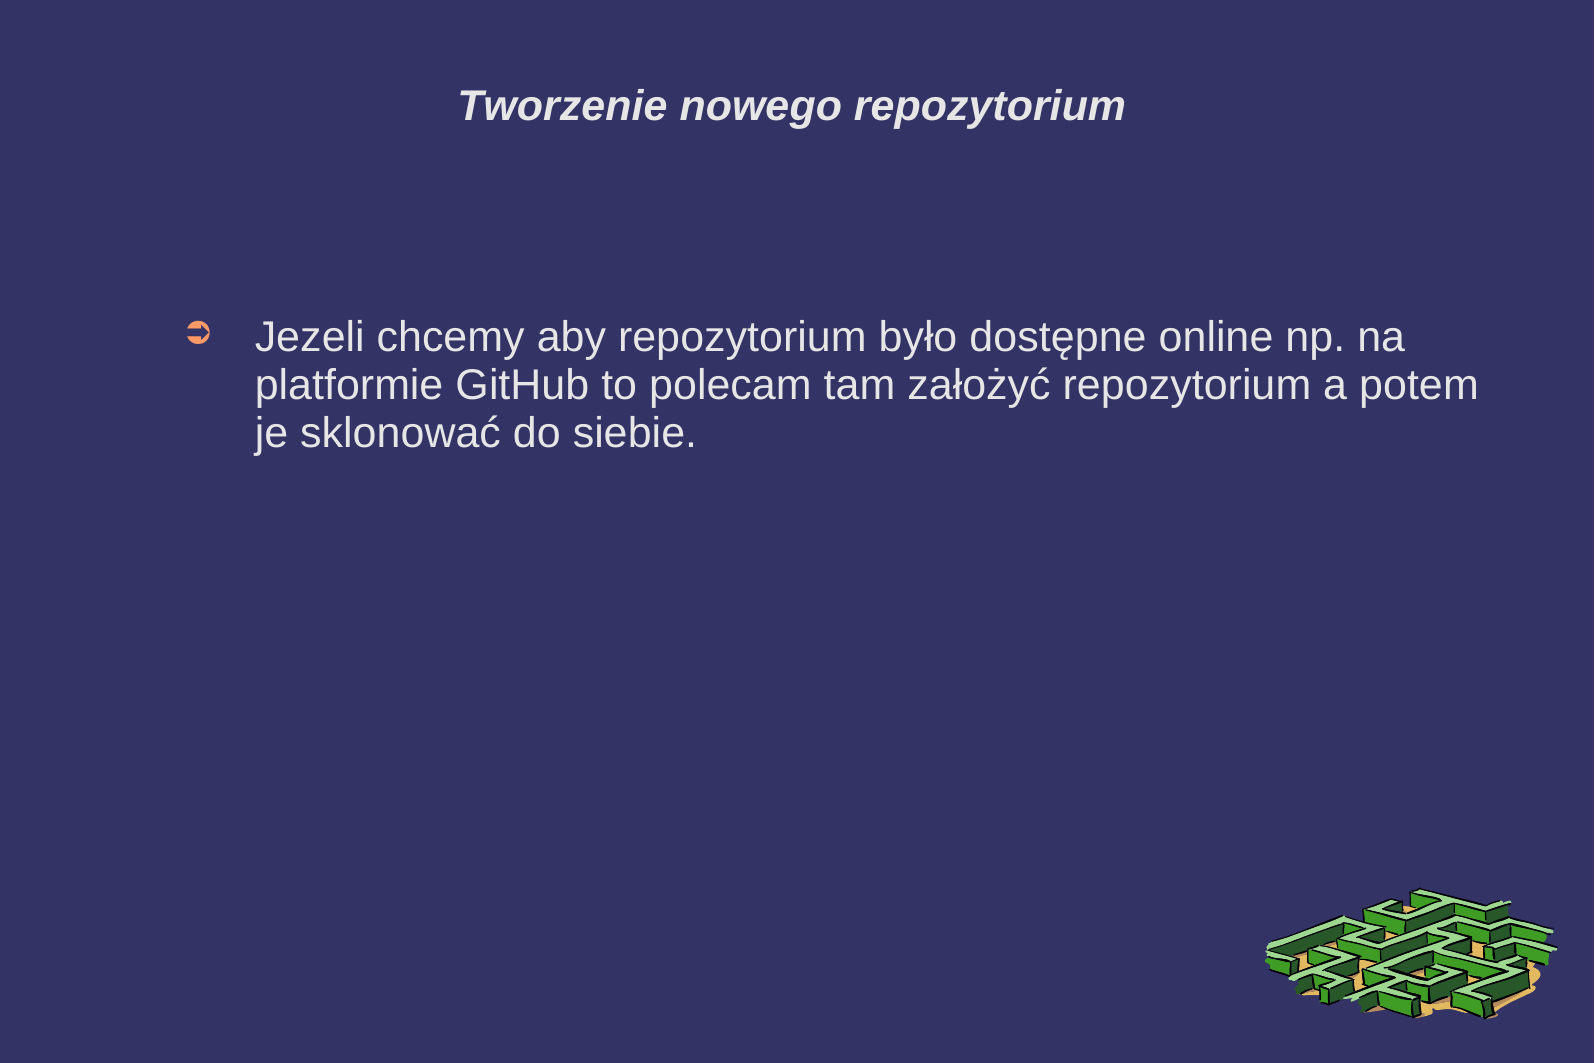

# Tworzenie nowego repozytorium
Jezeli chcemy aby repozytorium było dostępne online np. na platformie GitHub to polecam tam założyć repozytorium a potem je sklonować do siebie.